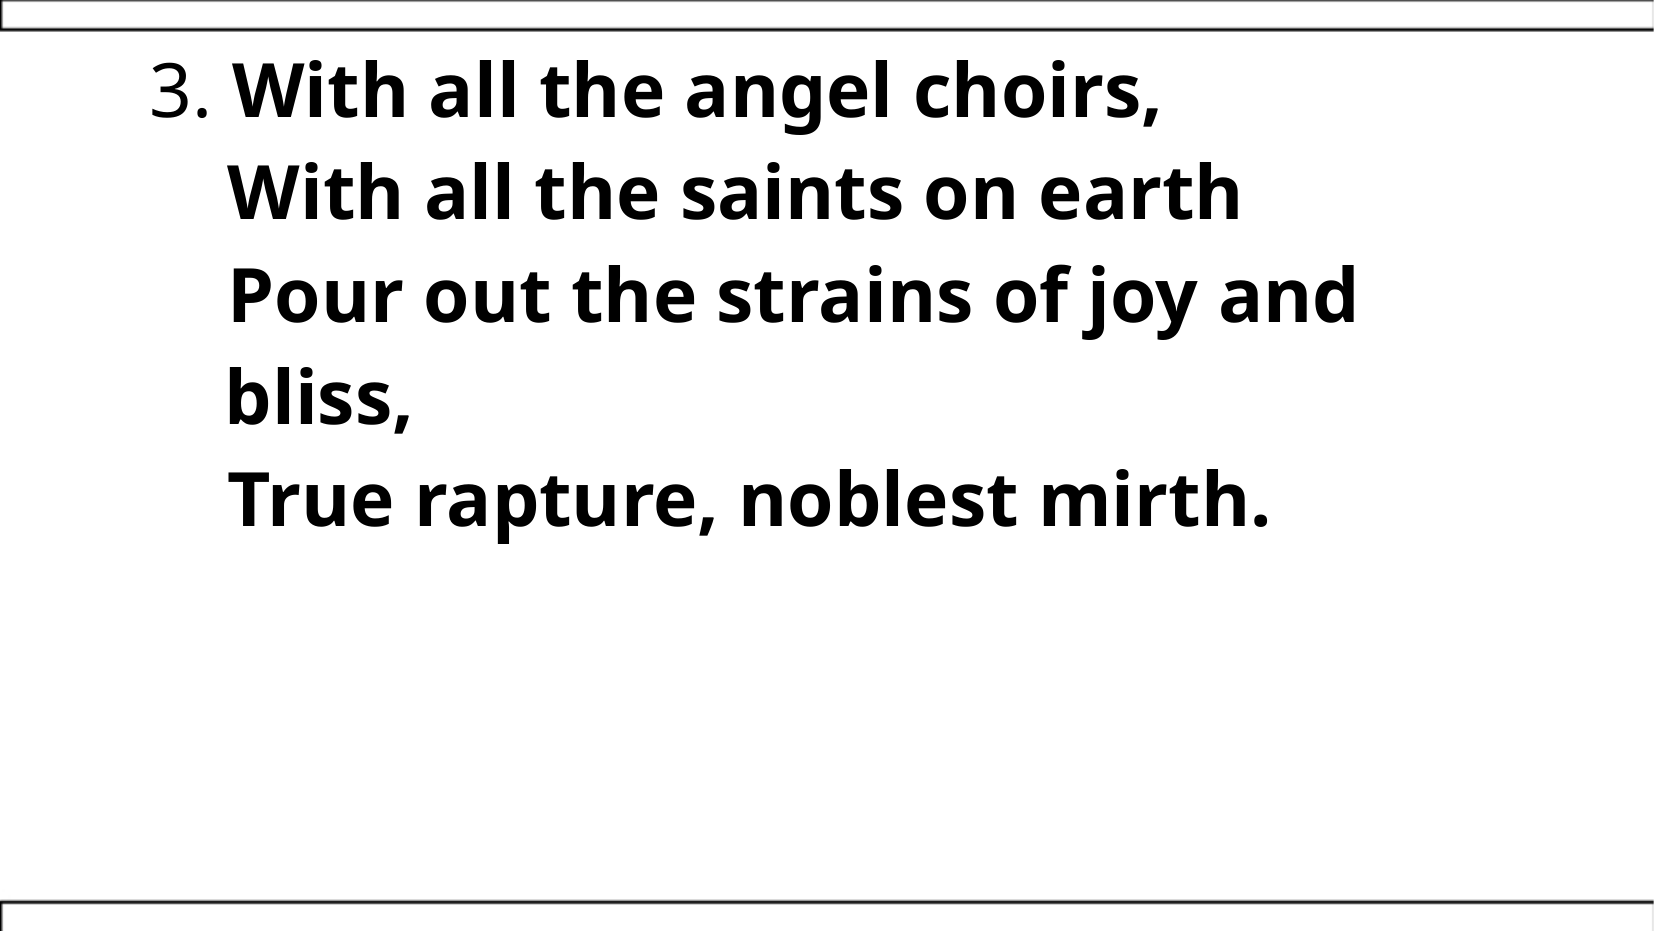

3. With all the angel choirs,
 With all the saints on earth
 Pour out the strains of joy and bliss,
 True rapture, noblest mirth.